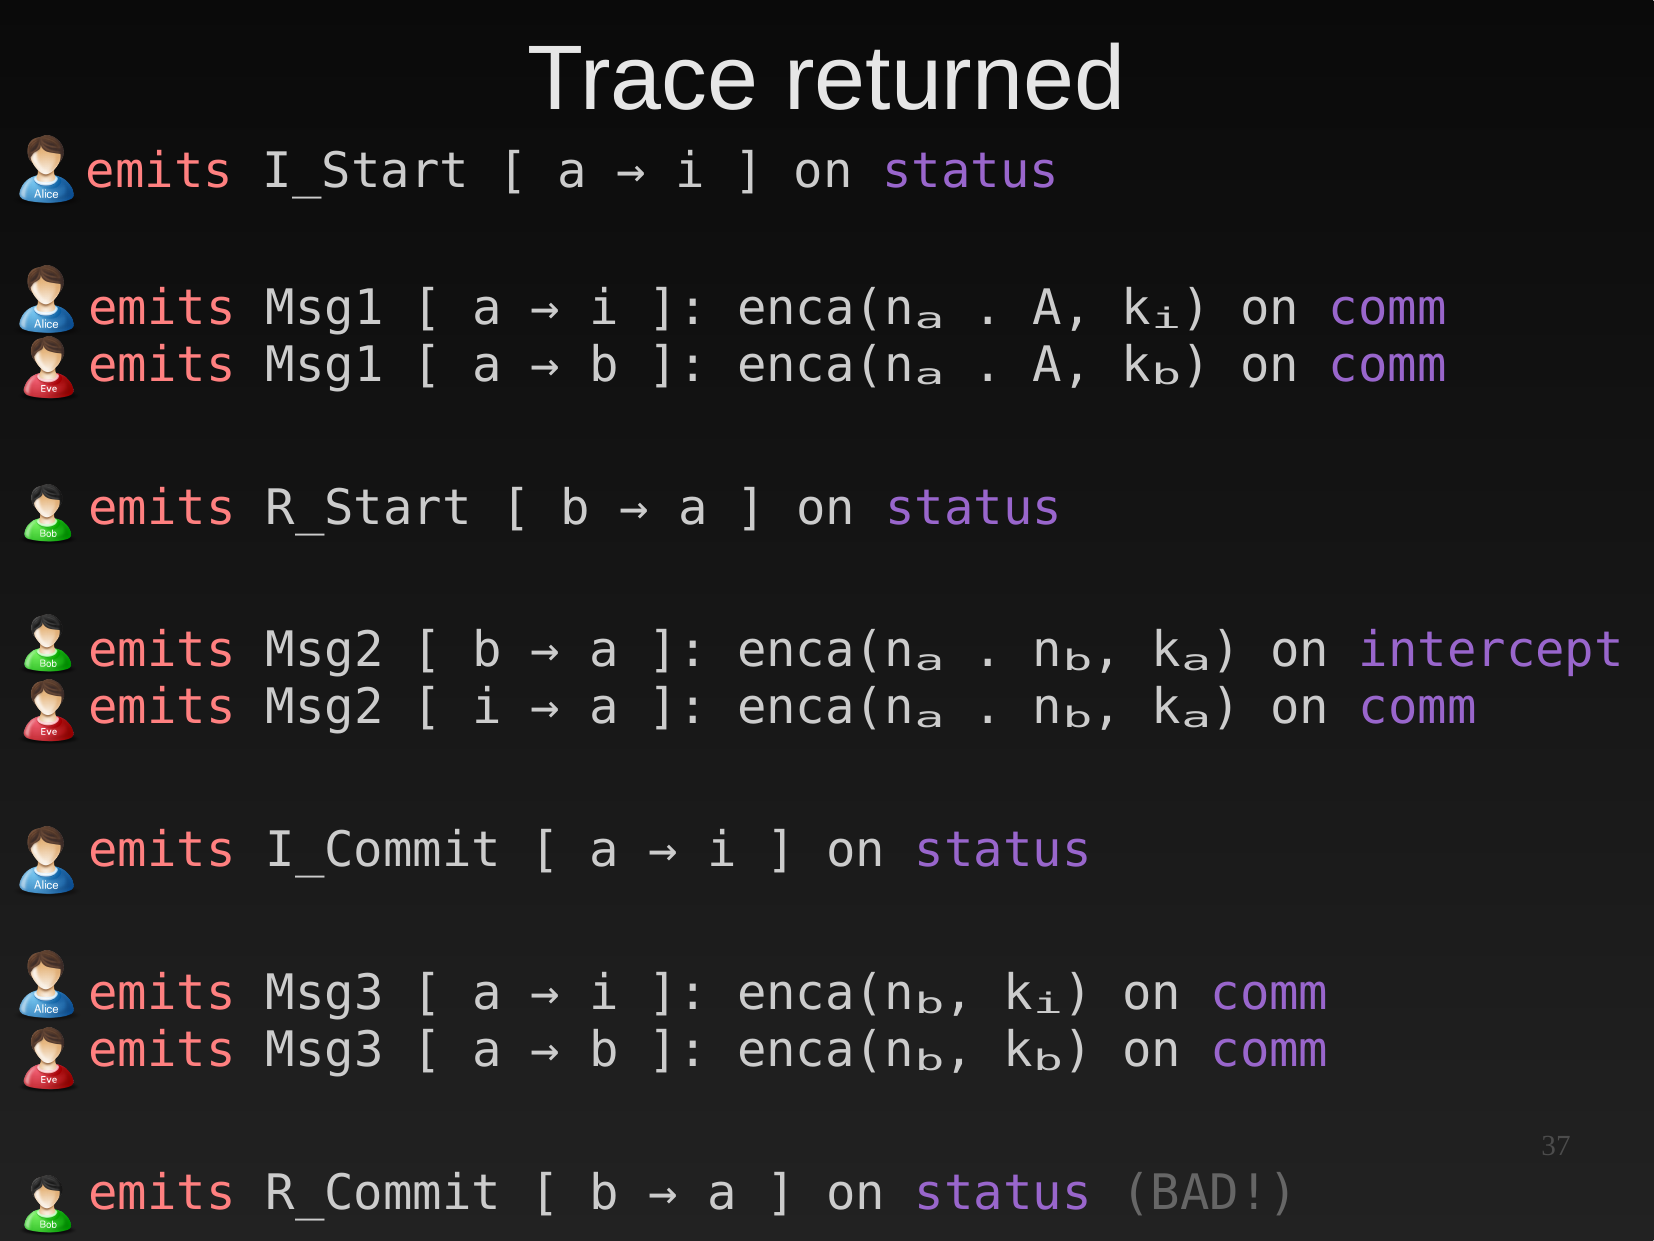

# Trace returned
emits I_Start [ a → i ] on status
	emits Msg1 [ a → i ]: enca(na . A, ki) on comm
	emits Msg1 [ a → b ]: enca(na . A, kb) on comm
	emits R_Start [ b → a ] on status
	emits Msg2 [ b → a ]: enca(na . nb, ka) on intercept
	emits Msg2 [ i → a ]: enca(na . nb, ka) on comm
	emits I_Commit [ a → i ] on status
	emits Msg3 [ a → i ]: enca(nb, ki) on comm
	emits Msg3 [ a → b ]: enca(nb, kb) on comm
	emits R_Commit [ b → a ] on status (BAD!)
37